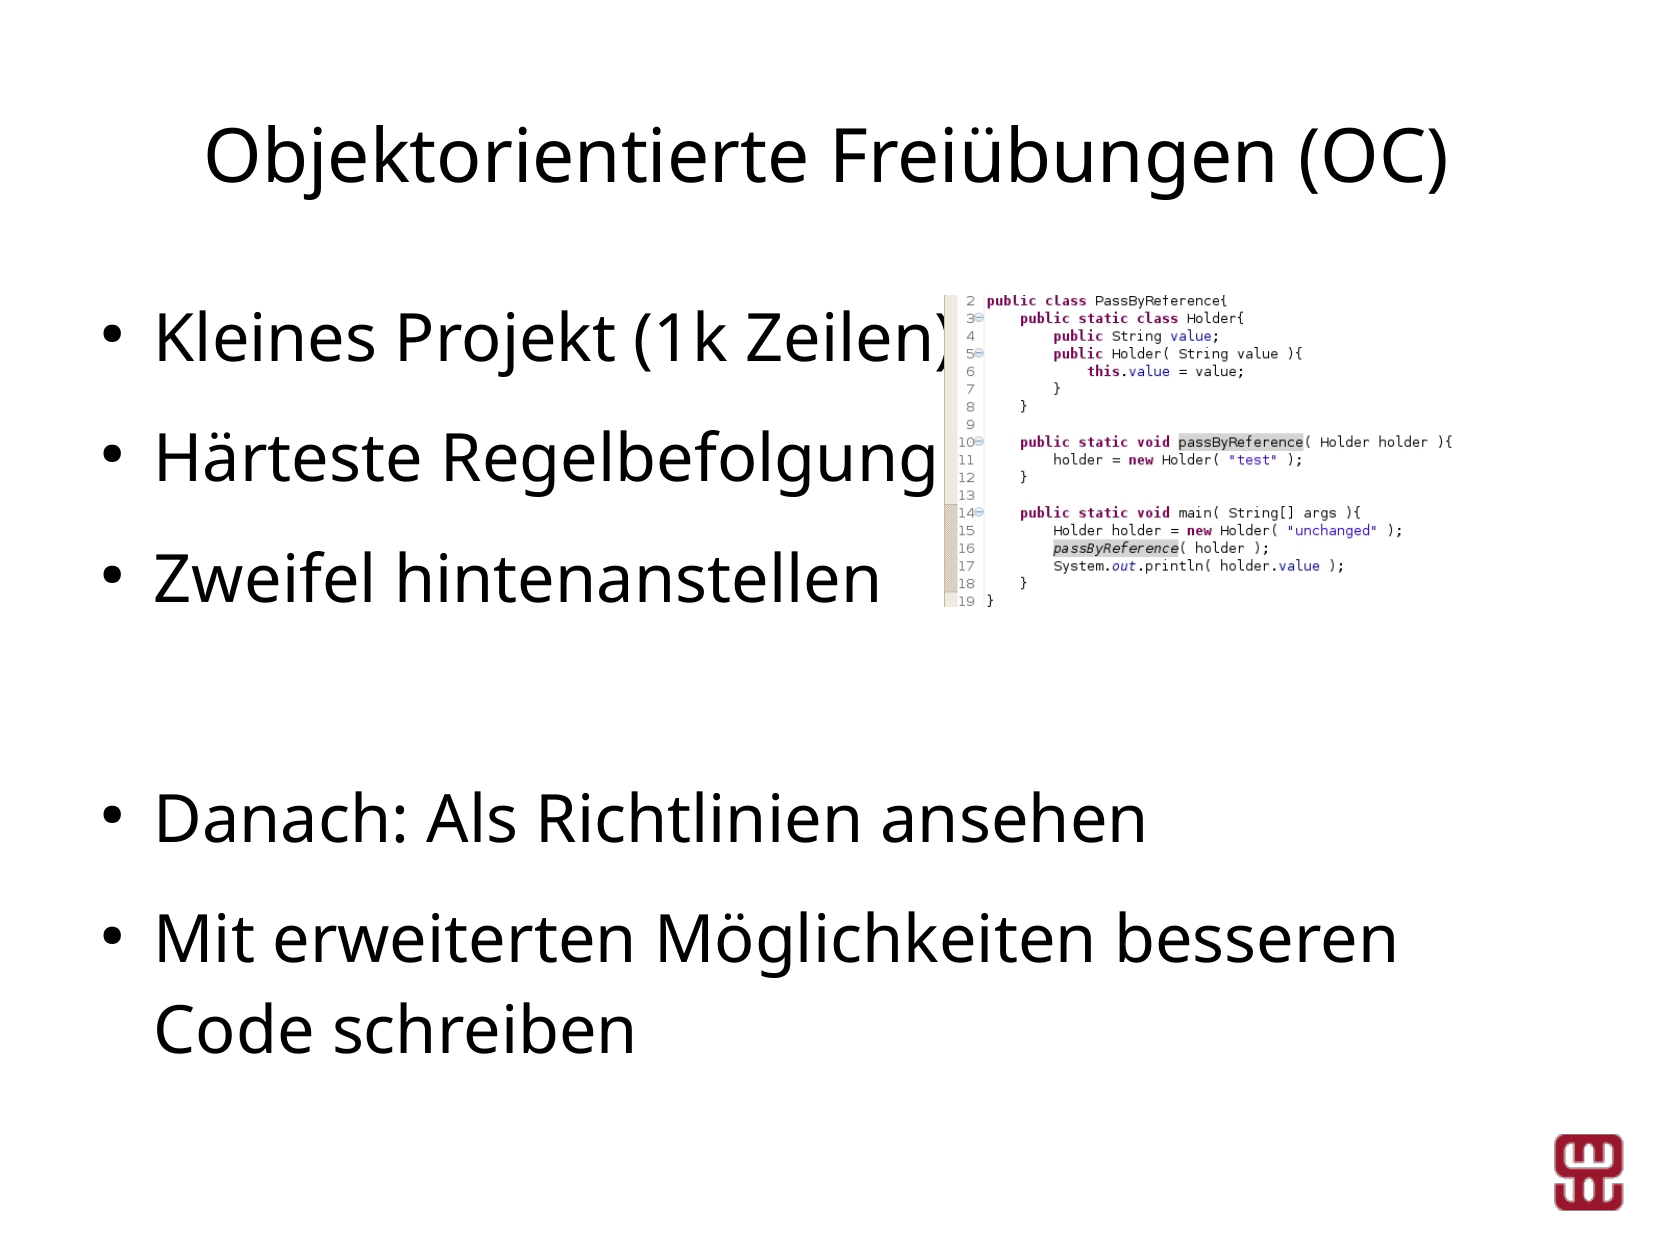

# Objektorientierte Freiübungen (OC)
Kleines Projekt (1k Zeilen)
Härteste Regelbefolgung
Zweifel hintenanstellen
Danach: Als Richtlinien ansehen
Mit erweiterten Möglichkeiten besseren Code schreiben